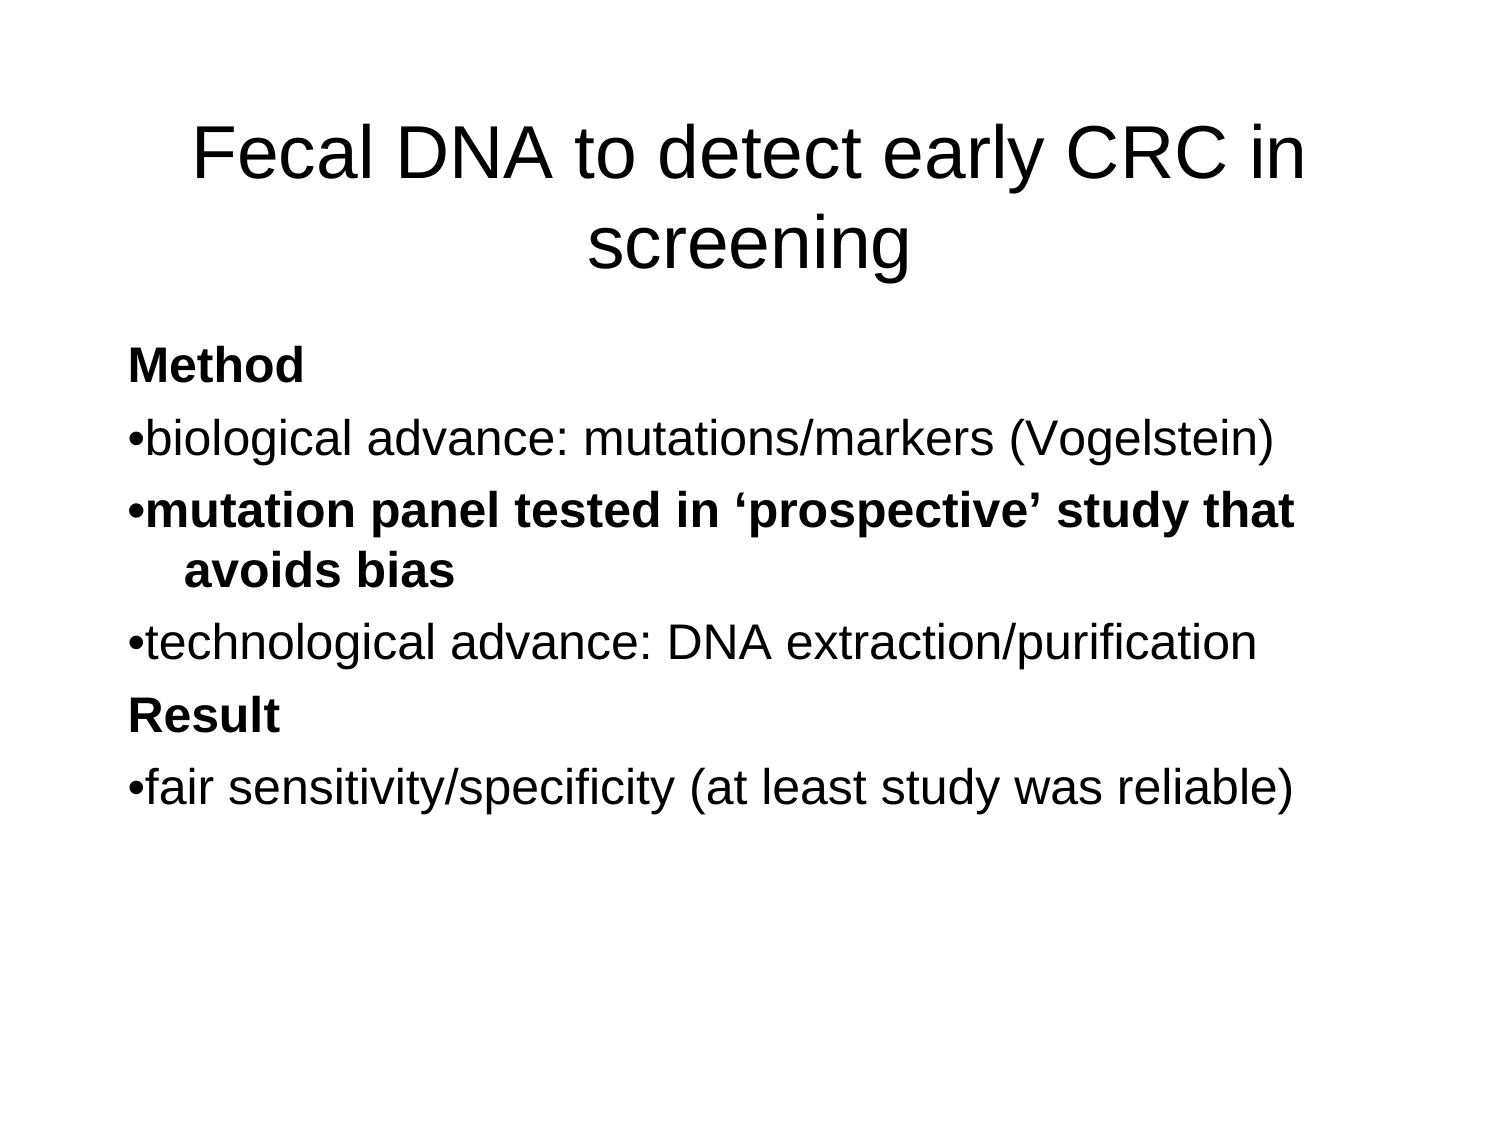

# Fecal DNA to detect early CRC in screening
Method
•biological advance: mutations/markers (Vogelstein)
•mutation panel tested in ‘prospective’ study that avoids bias
•technological advance: DNA extraction/purification
Result
•fair sensitivity/specificity (at least study was reliable)